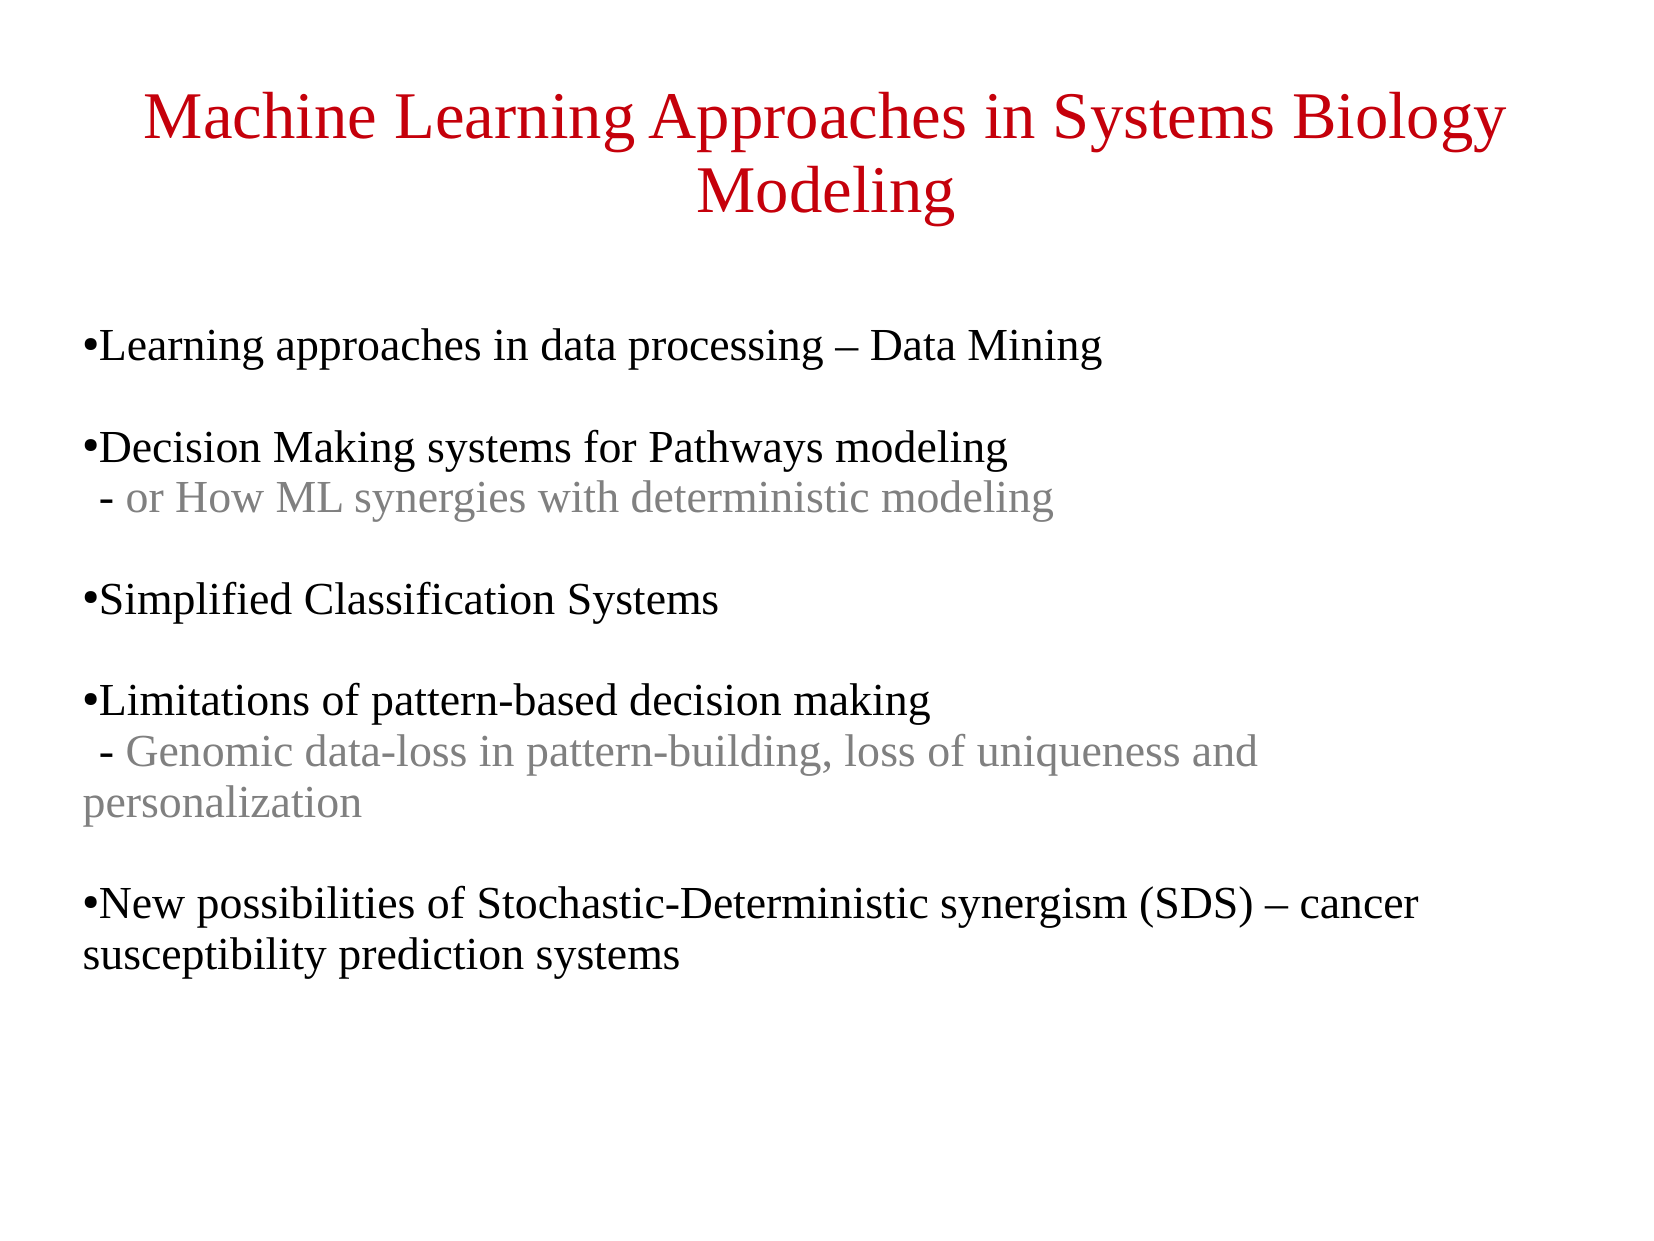

# Machine Learning Approaches in Systems Biology Modeling
Learning approaches in data processing – Data Mining
Decision Making systems for Pathways modeling
- or How ML synergies with deterministic modeling
Simplified Classification Systems
Limitations of pattern-based decision making
- Genomic data-loss in pattern-building, loss of uniqueness and personalization
New possibilities of Stochastic-Deterministic synergism (SDS) – cancer susceptibility prediction systems